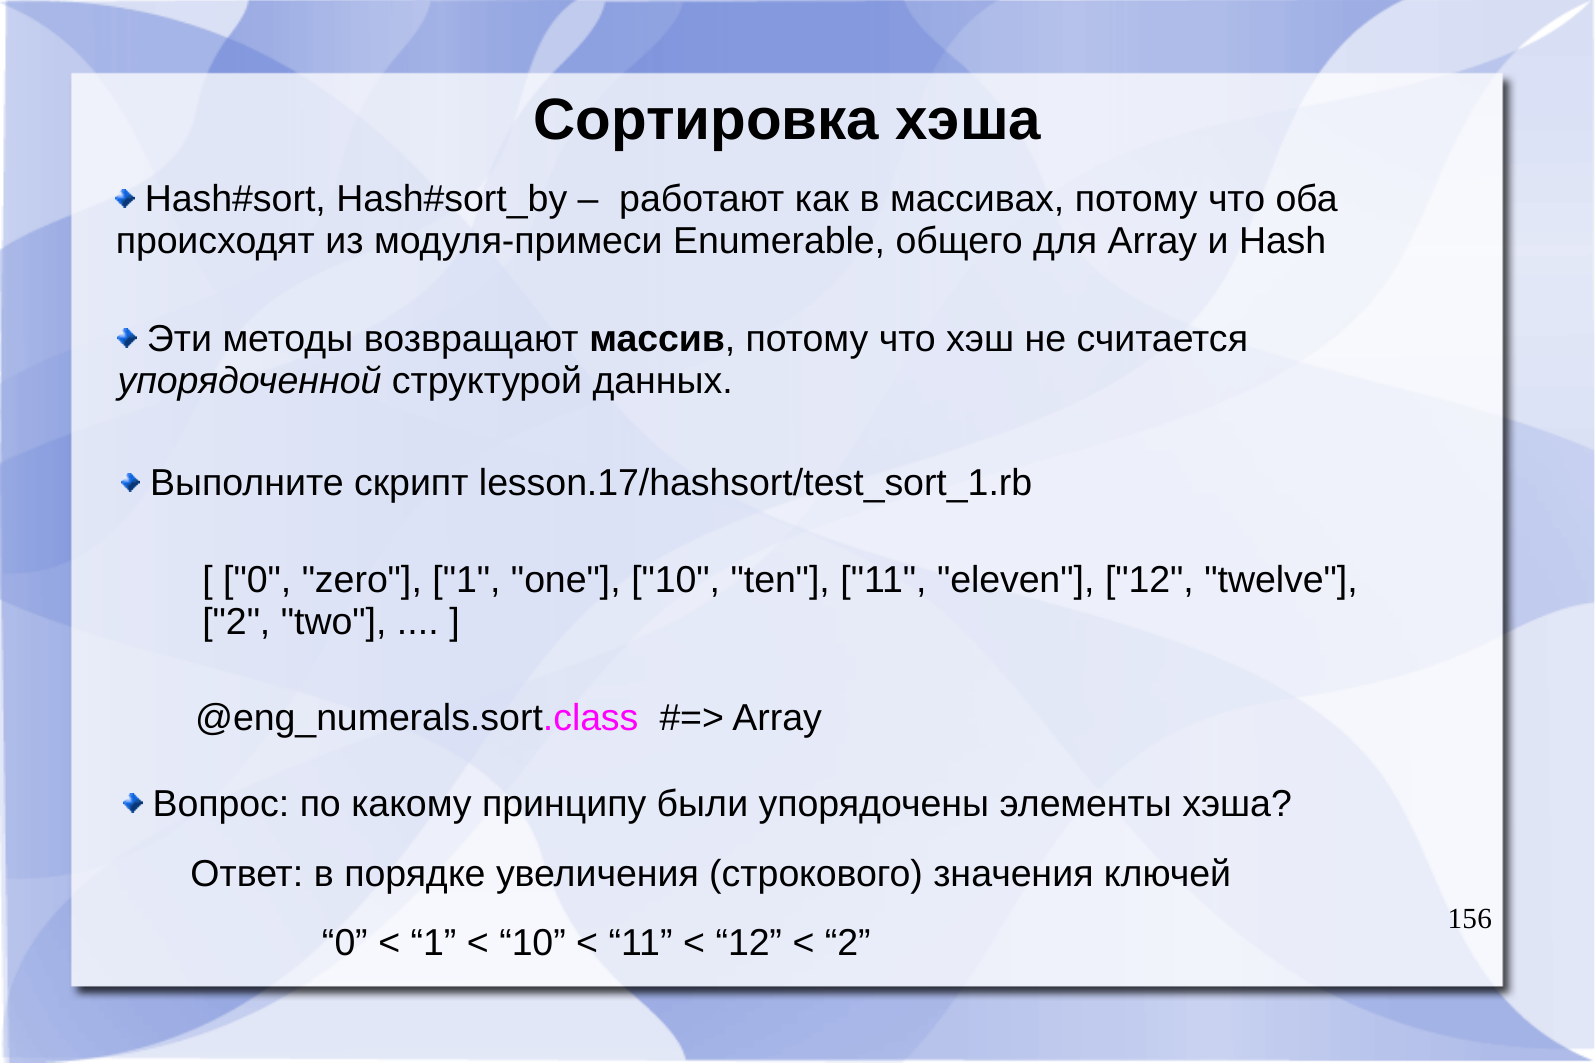

# Сортировка хэша
 Hash#sort, Hash#sort_by – работают как в массивах, потому что оба происходят из модуля-примеси Enumerable, общего для Array и Hash
 Эти методы возвращают массив, потому что хэш не считается упорядоченной структурой данных.
 Выполните скрипт lesson.17/hashsort/test_sort_1.rb
[ ["0", "zero"], ["1", "one"], ["10", "ten"], ["11", "eleven"], ["12", "twelve"], ["2", "two"], .... ]
 @eng_numerals.sort.class #=> Array
 Вопрос: по какому принципу были упорядочены элементы хэша?
Ответ: в порядке увеличения (строкового) значения ключей
“0” < “1” < “10” < “11” < “12” < “2”
156